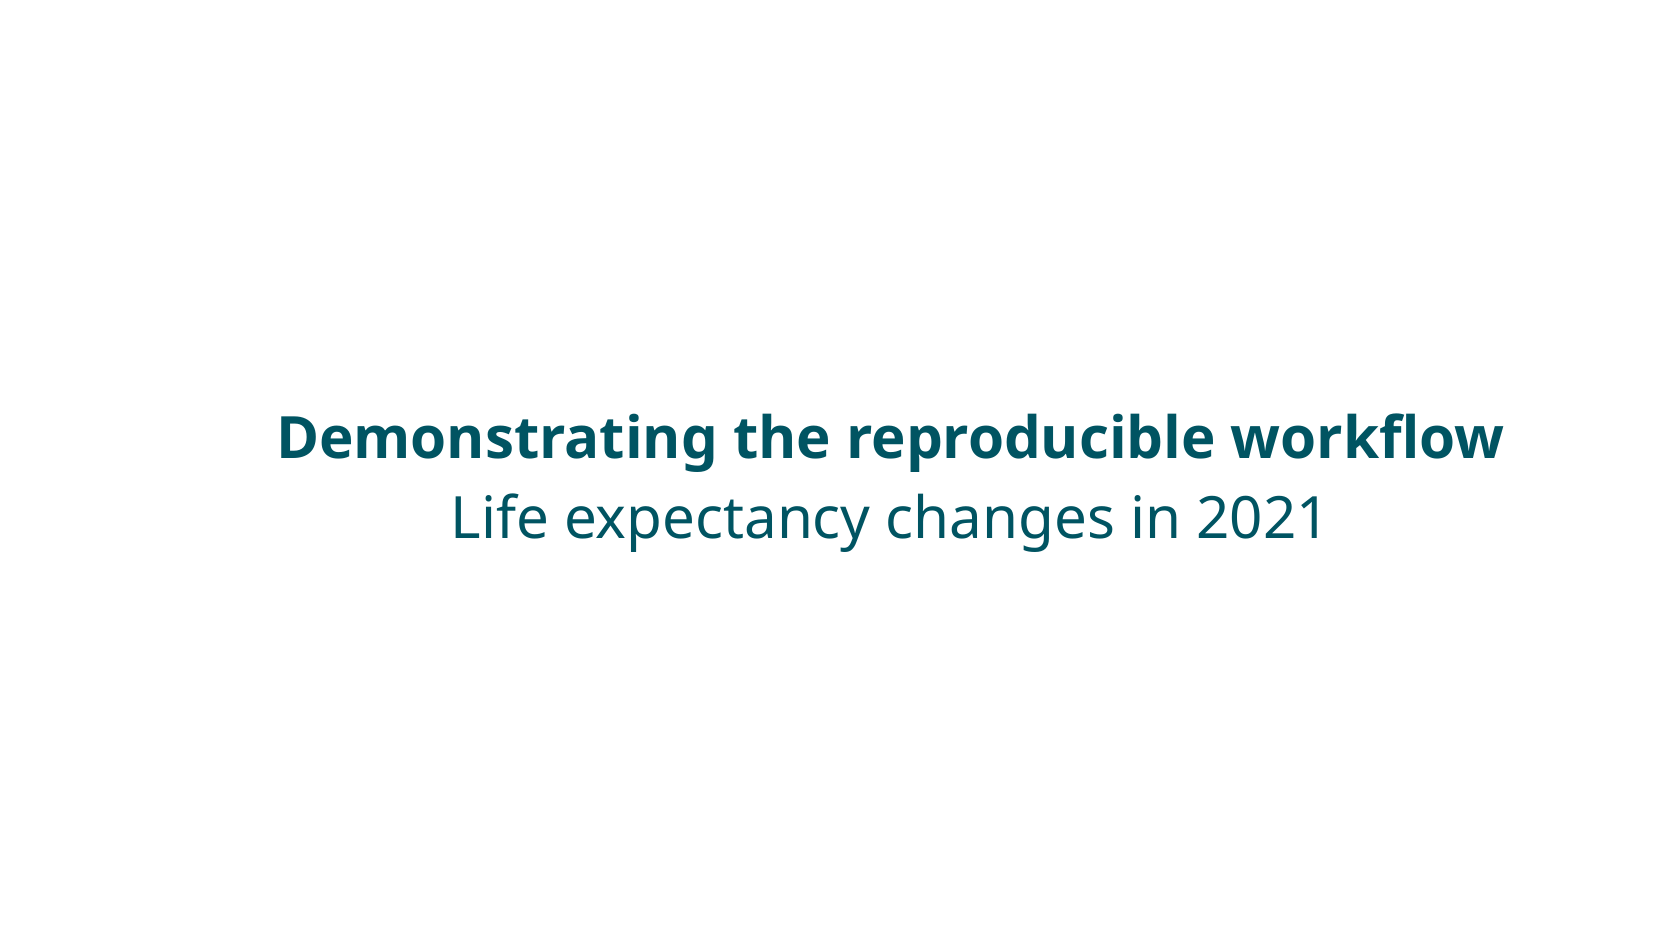

Demonstrating the reproducible workflow
Life expectancy changes in 2021